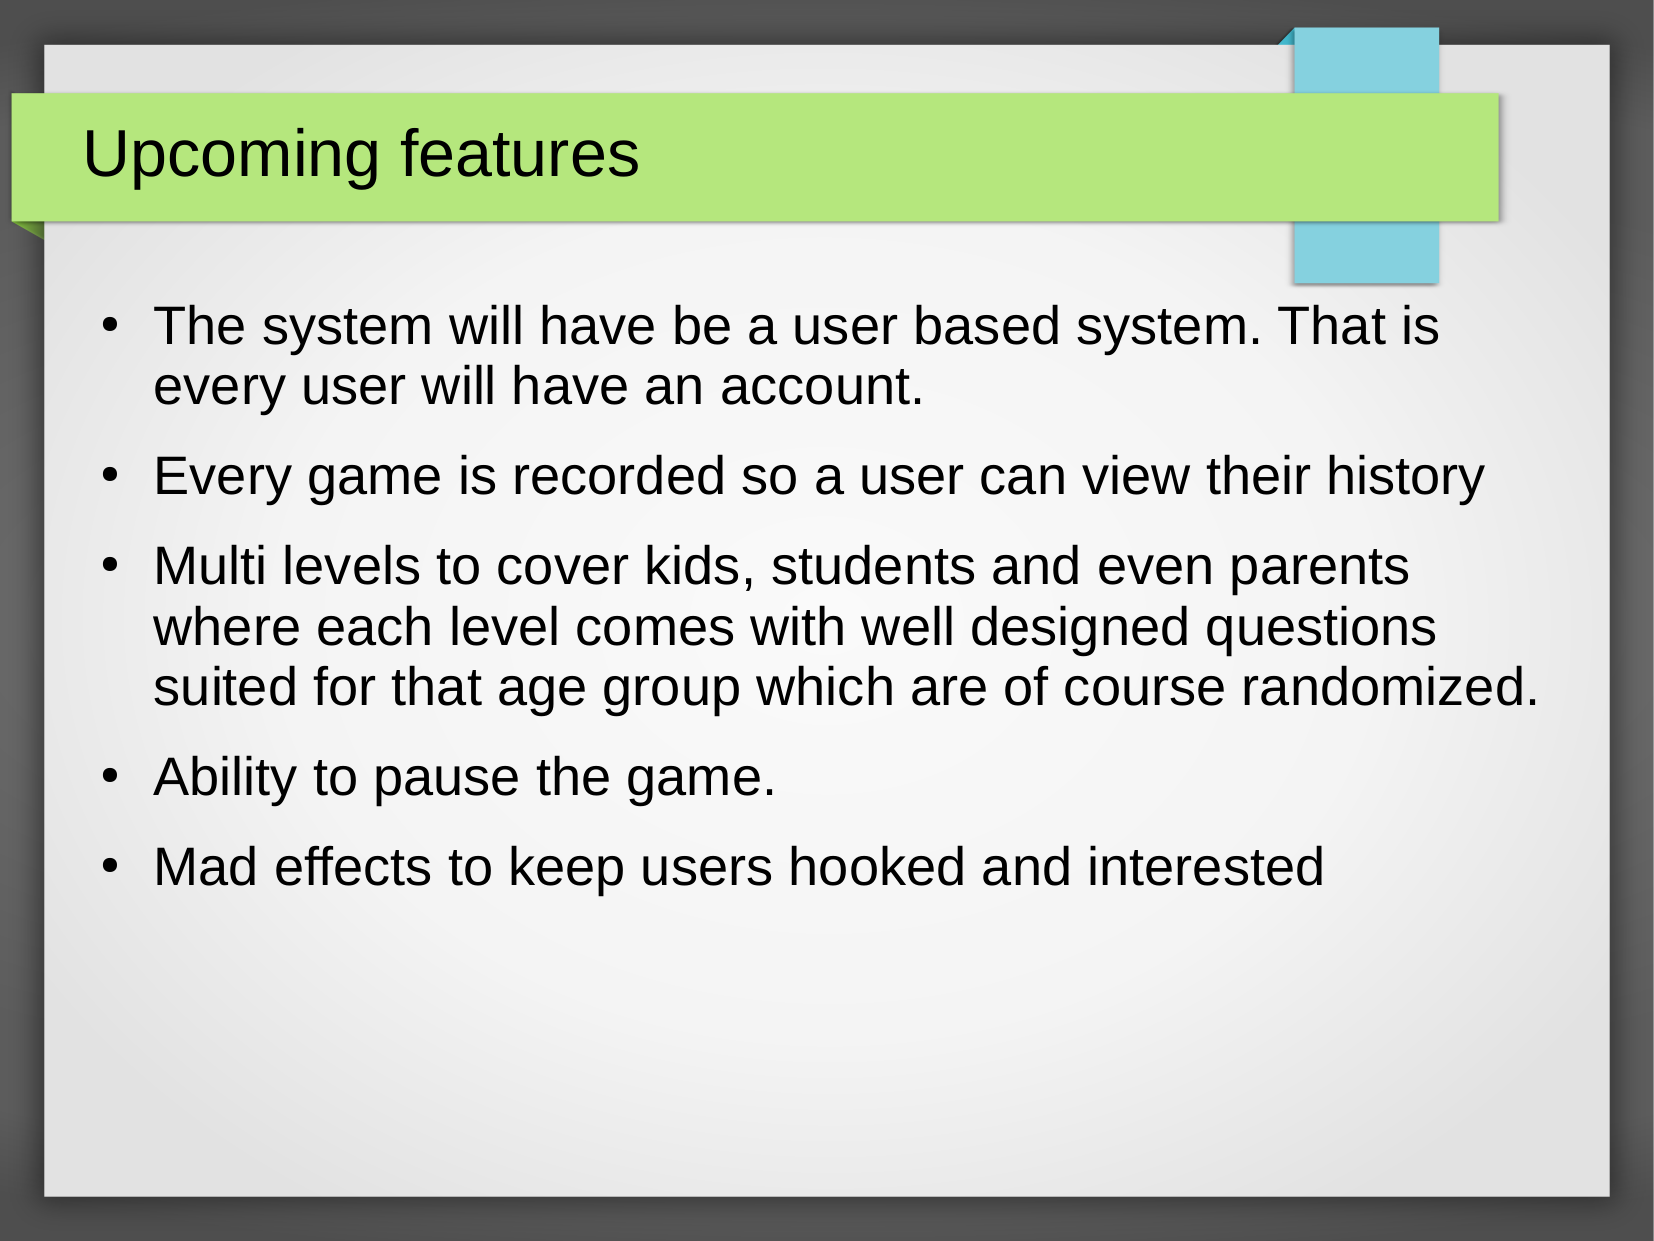

# Upcoming features
The system will have be a user based system. That is every user will have an account.
Every game is recorded so a user can view their history
Multi levels to cover kids, students and even parents where each level comes with well designed questions suited for that age group which are of course randomized.
Ability to pause the game.
Mad effects to keep users hooked and interested